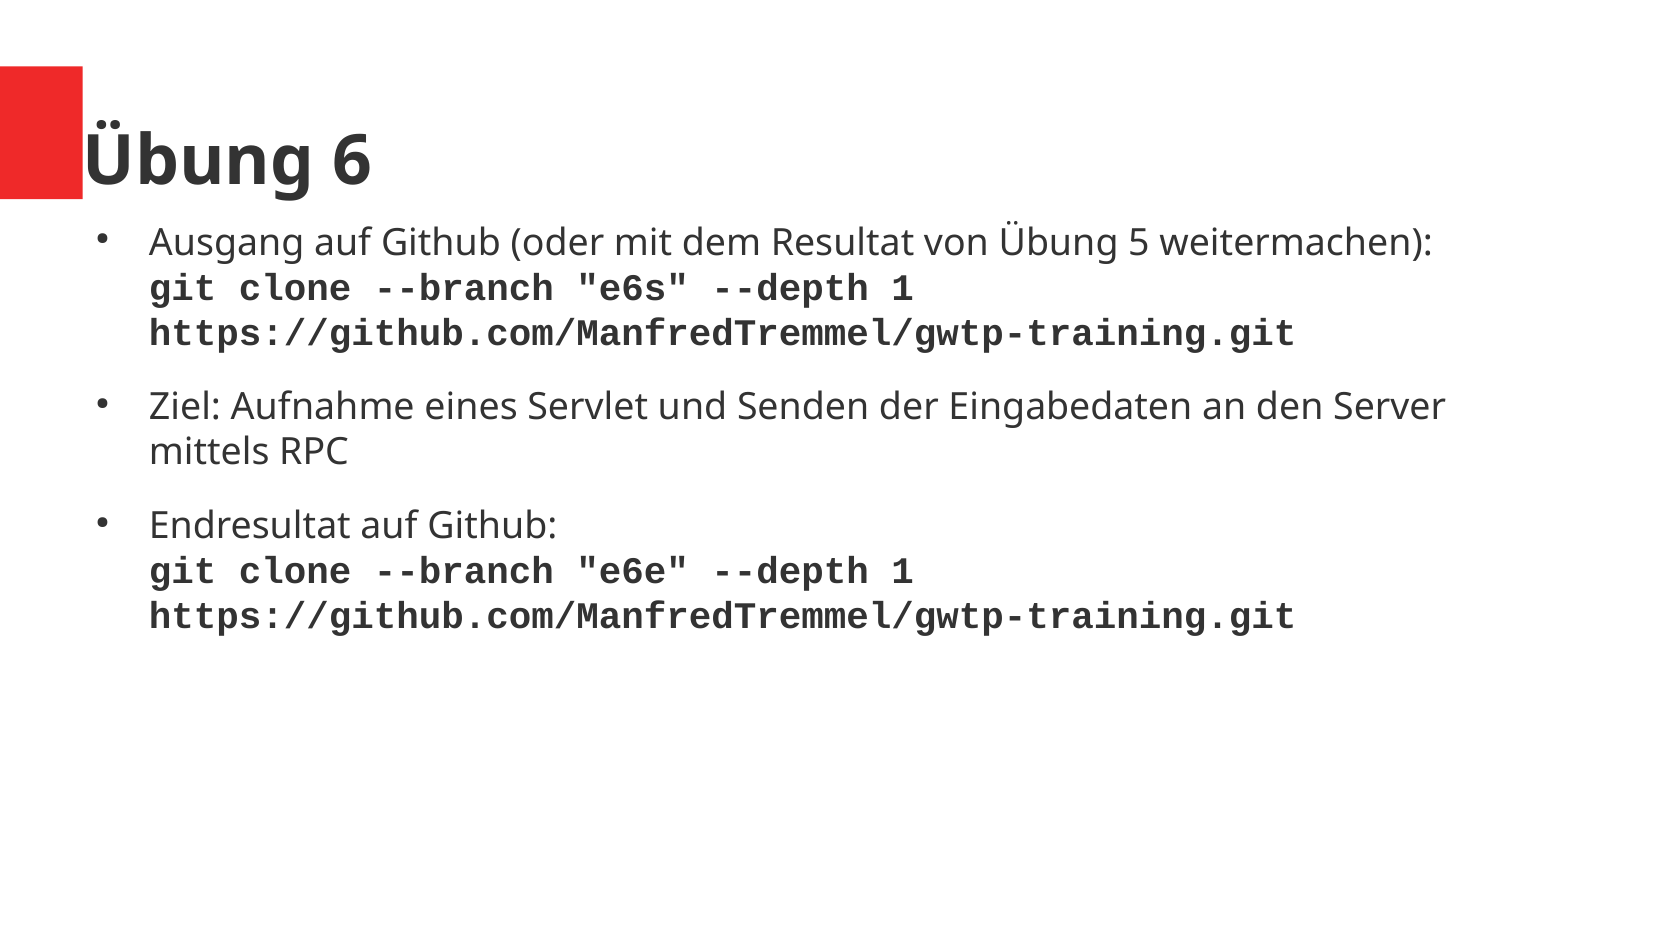

# Übung 6
Ausgang auf Github (oder mit dem Resultat von Übung 5 weitermachen):
git clone --branch "e6s" --depth 1 https://github.com/ManfredTremmel/gwtp-training.git
Ziel: Aufnahme eines Servlet und Senden der Eingabedaten an den Server mittels RPC
Endresultat auf Github:
git clone --branch "e6e" --depth 1 https://github.com/ManfredTremmel/gwtp-training.git